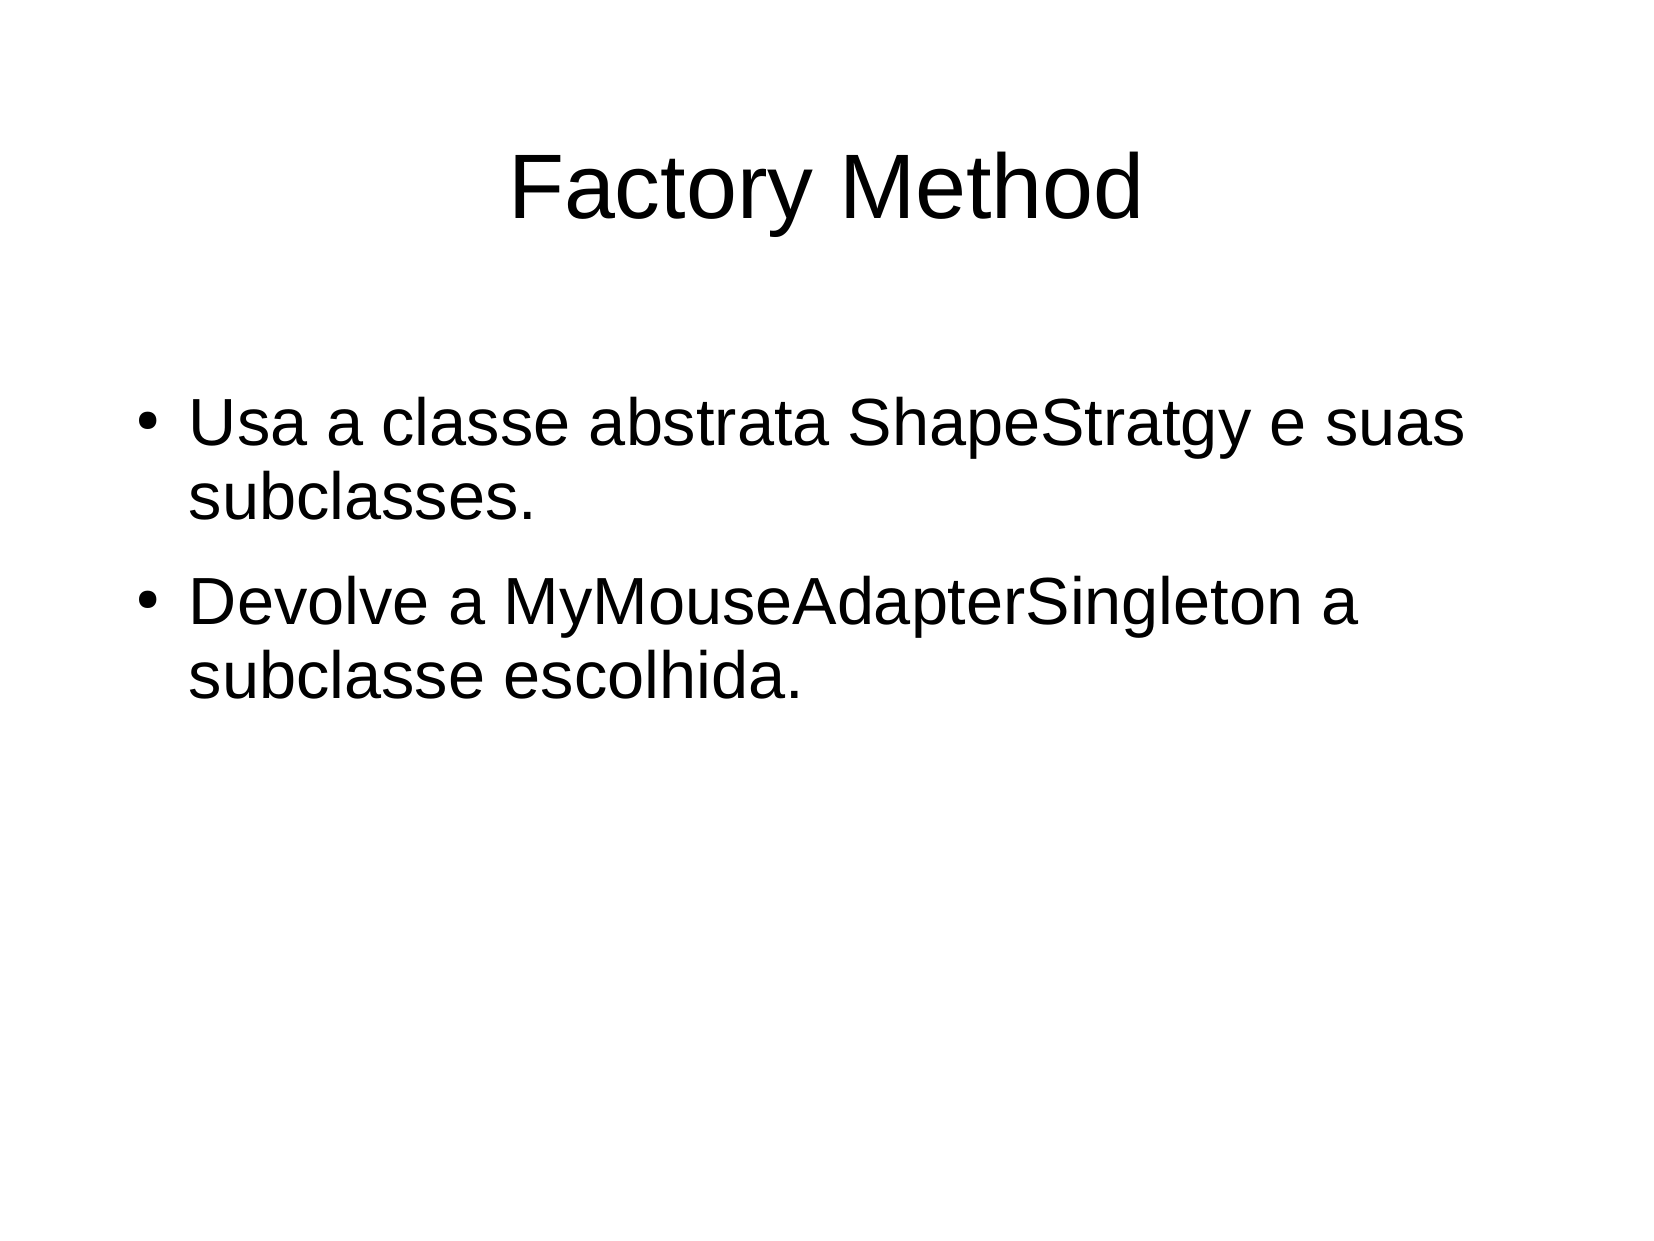

# Factory Method
Usa a classe abstrata ShapeStratgy e suas subclasses.
Devolve a MyMouseAdapterSingleton a subclasse escolhida.